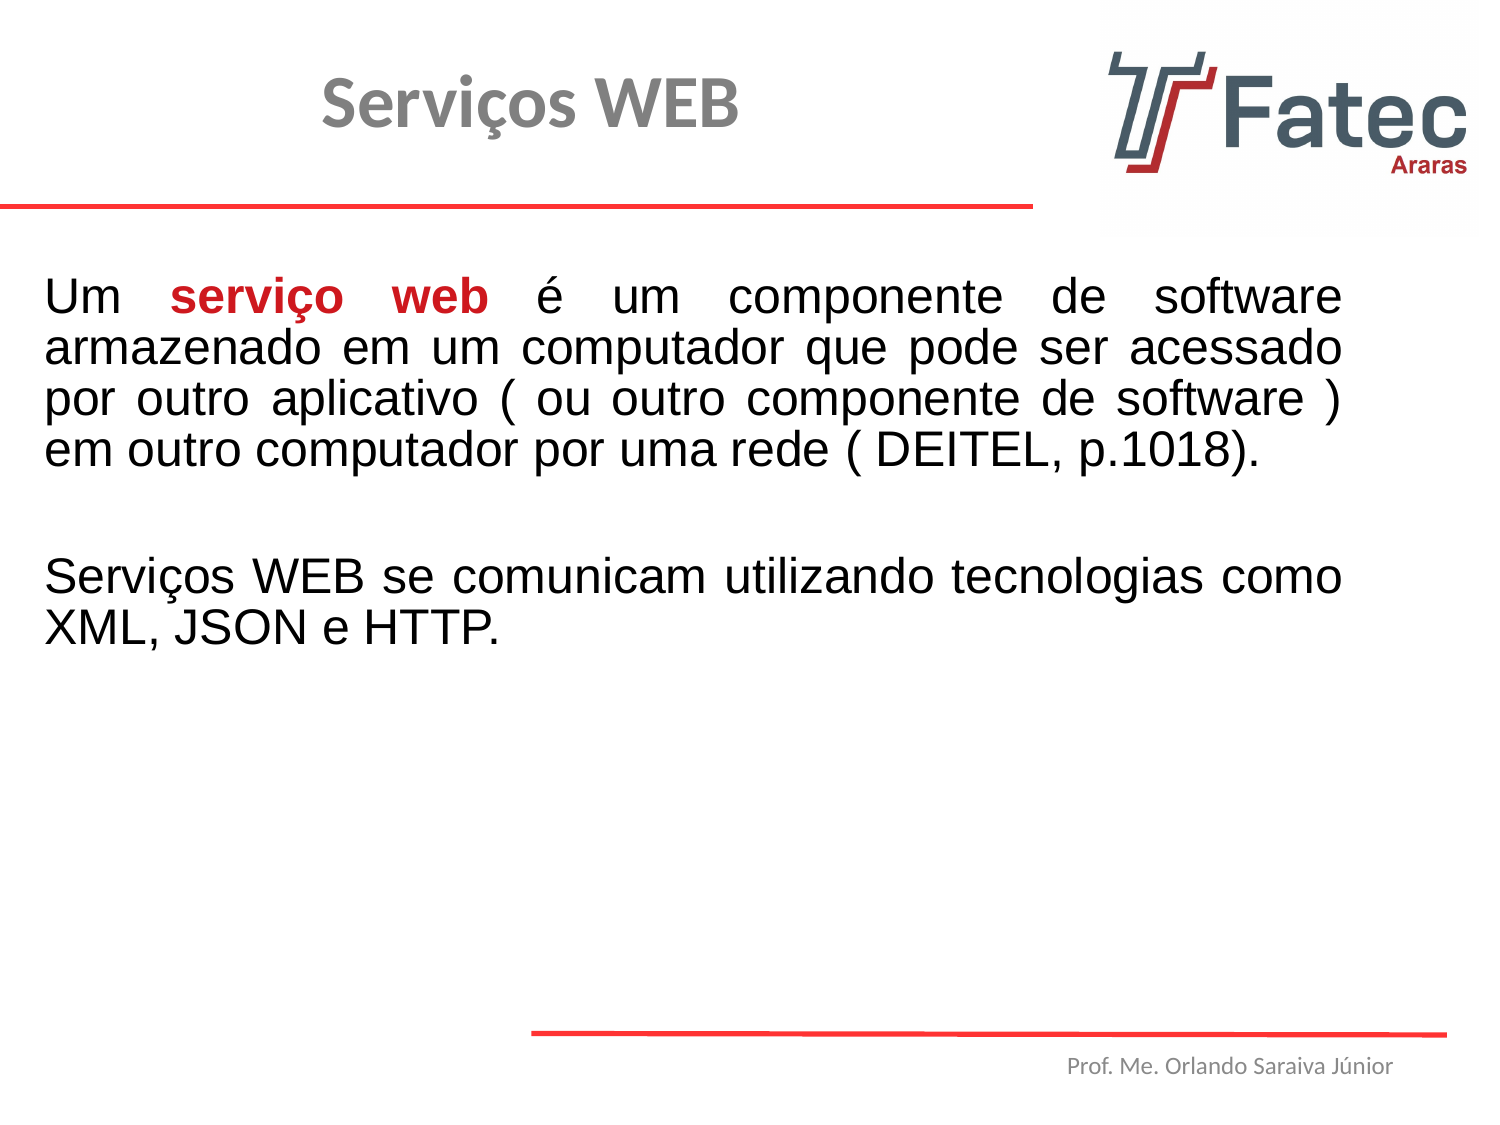

Serviços WEB
# Um serviço web é um componente de software armazenado em um computador que pode ser acessado por outro aplicativo ( ou outro componente de software ) em outro computador por uma rede ( DEITEL, p.1018).
Serviços WEB se comunicam utilizando tecnologias como XML, JSON e HTTP.